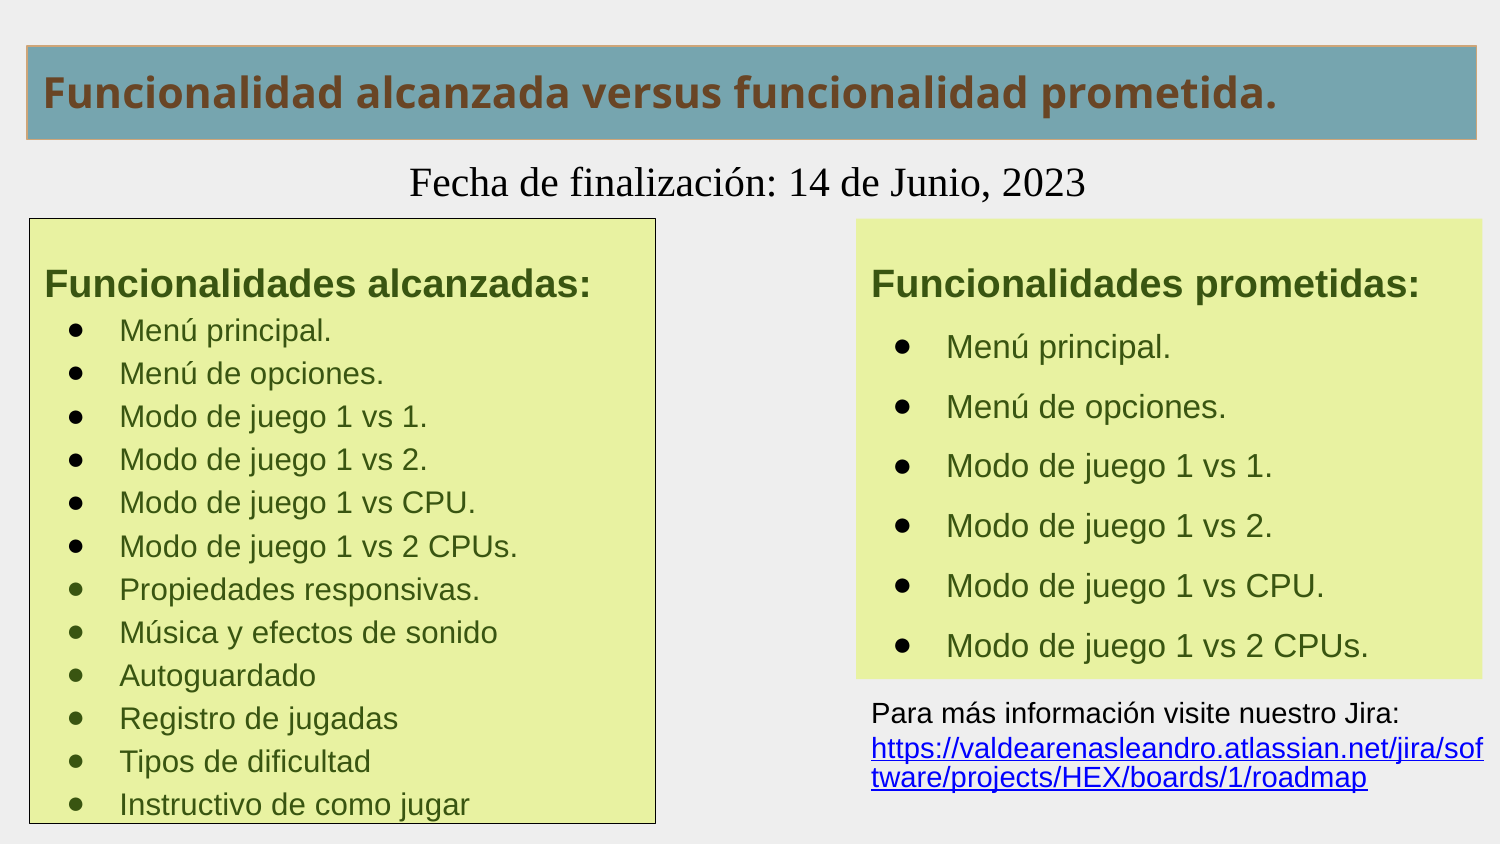

Funcionalidad alcanzada versus funcionalidad prometida.
Fecha de finalización: 14 de Junio, 2023
Funcionalidades alcanzadas:
Menú principal.
Menú de opciones.
Modo de juego 1 vs 1.
Modo de juego 1 vs 2.
Modo de juego 1 vs CPU.
Modo de juego 1 vs 2 CPUs.
Propiedades responsivas.
Música y efectos de sonido
Autoguardado
Registro de jugadas
Tipos de dificultad
Instructivo de como jugar
Funcionalidades prometidas:
Menú principal.
Menú de opciones.
Modo de juego 1 vs 1.
Modo de juego 1 vs 2.
Modo de juego 1 vs CPU.
Modo de juego 1 vs 2 CPUs.
Para más información visite nuestro Jira:
https://valdearenasleandro.atlassian.net/jira/software/projects/HEX/boards/1/roadmap